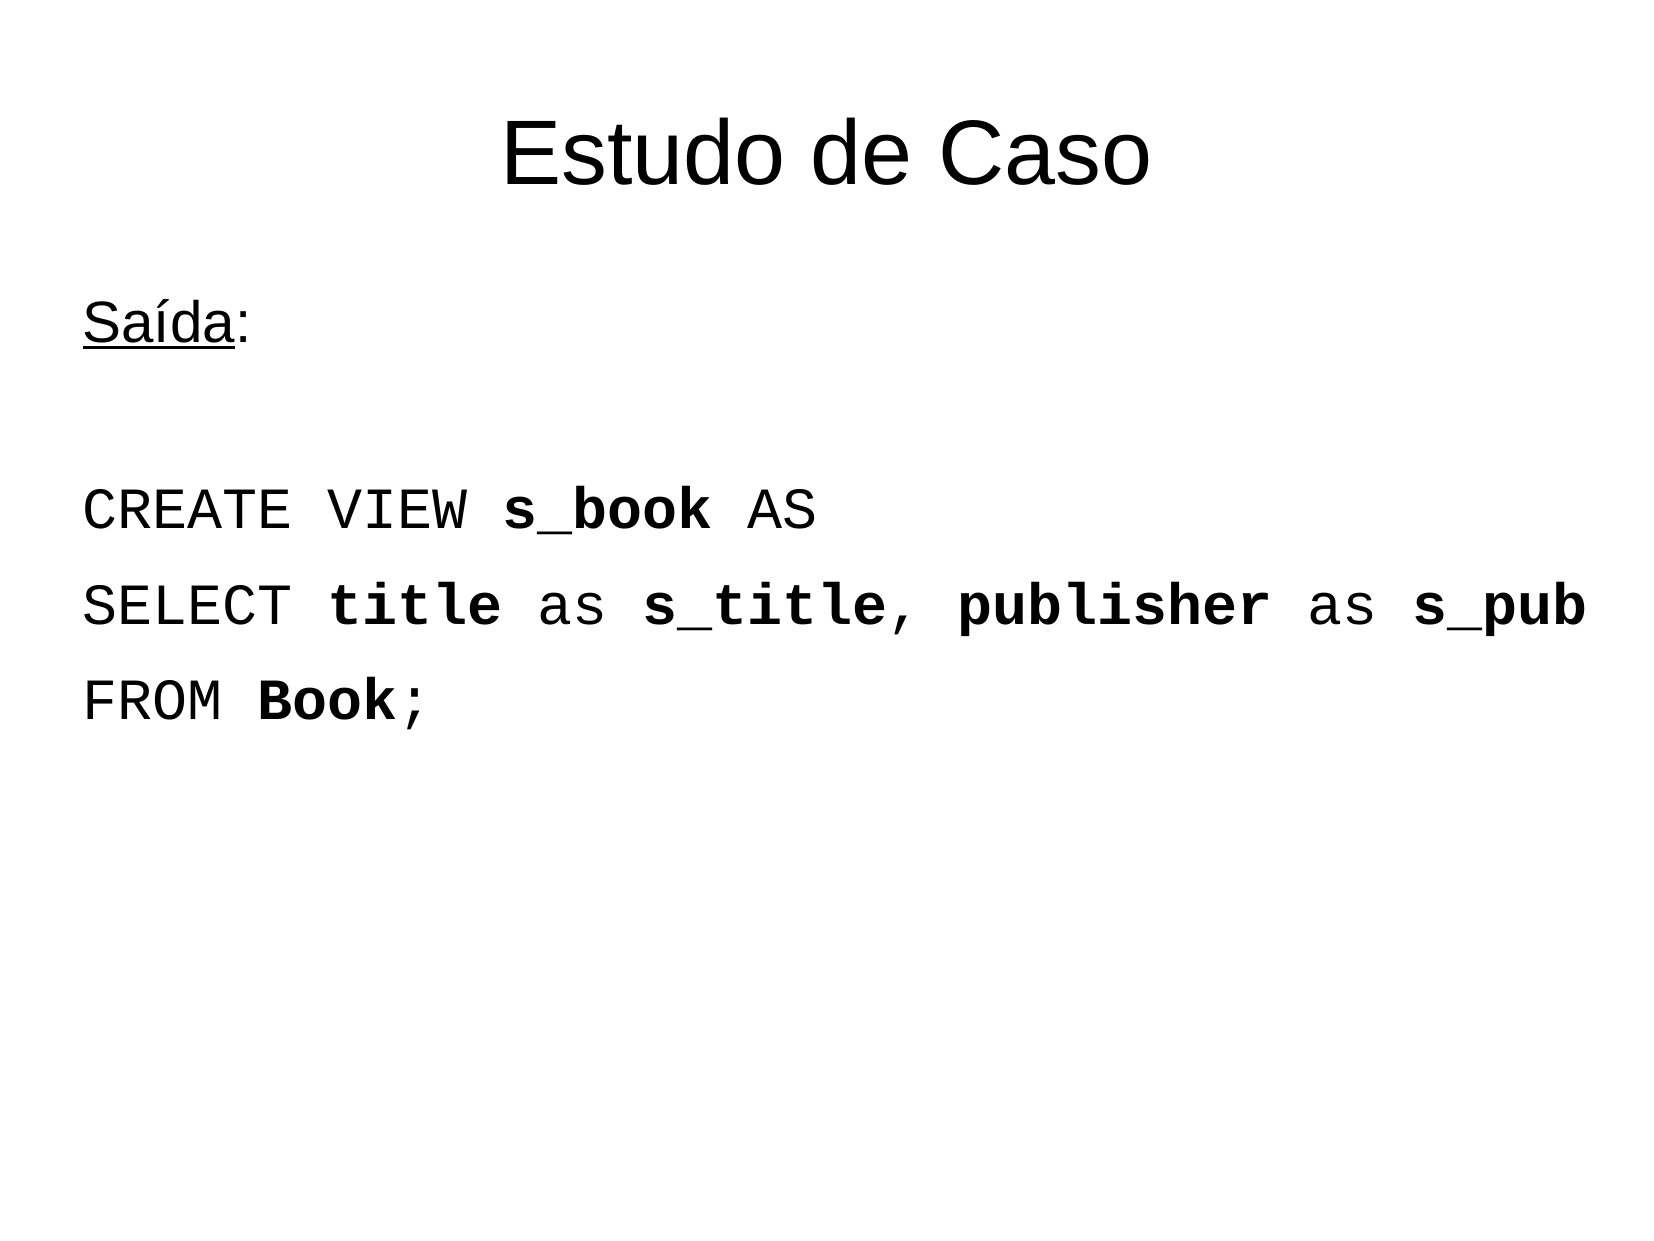

# Estudo de Caso
Saída:
CREATE VIEW s_book AS
SELECT title as s_title, publisher as s_pub
FROM Book;